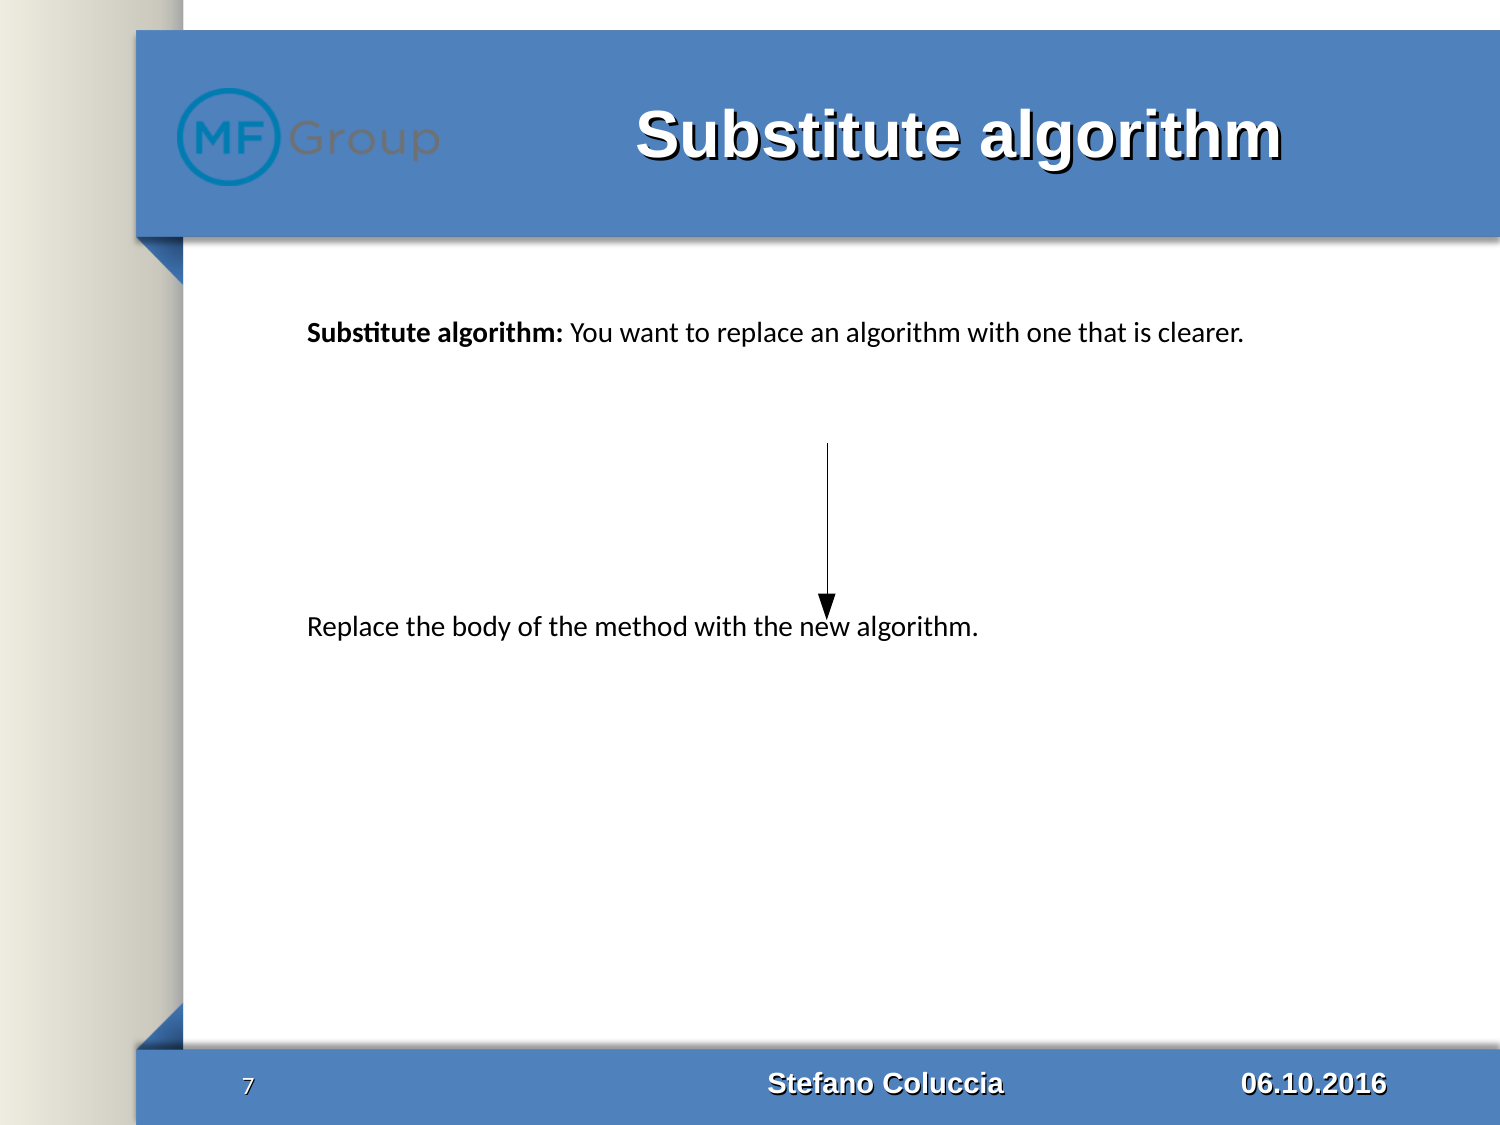

# Substitute algorithm
Substitute algorithm: You want to replace an algorithm with one that is clearer.
Replace the body of the method with the new algorithm.
7
Stefano Coluccia
06.10.2016